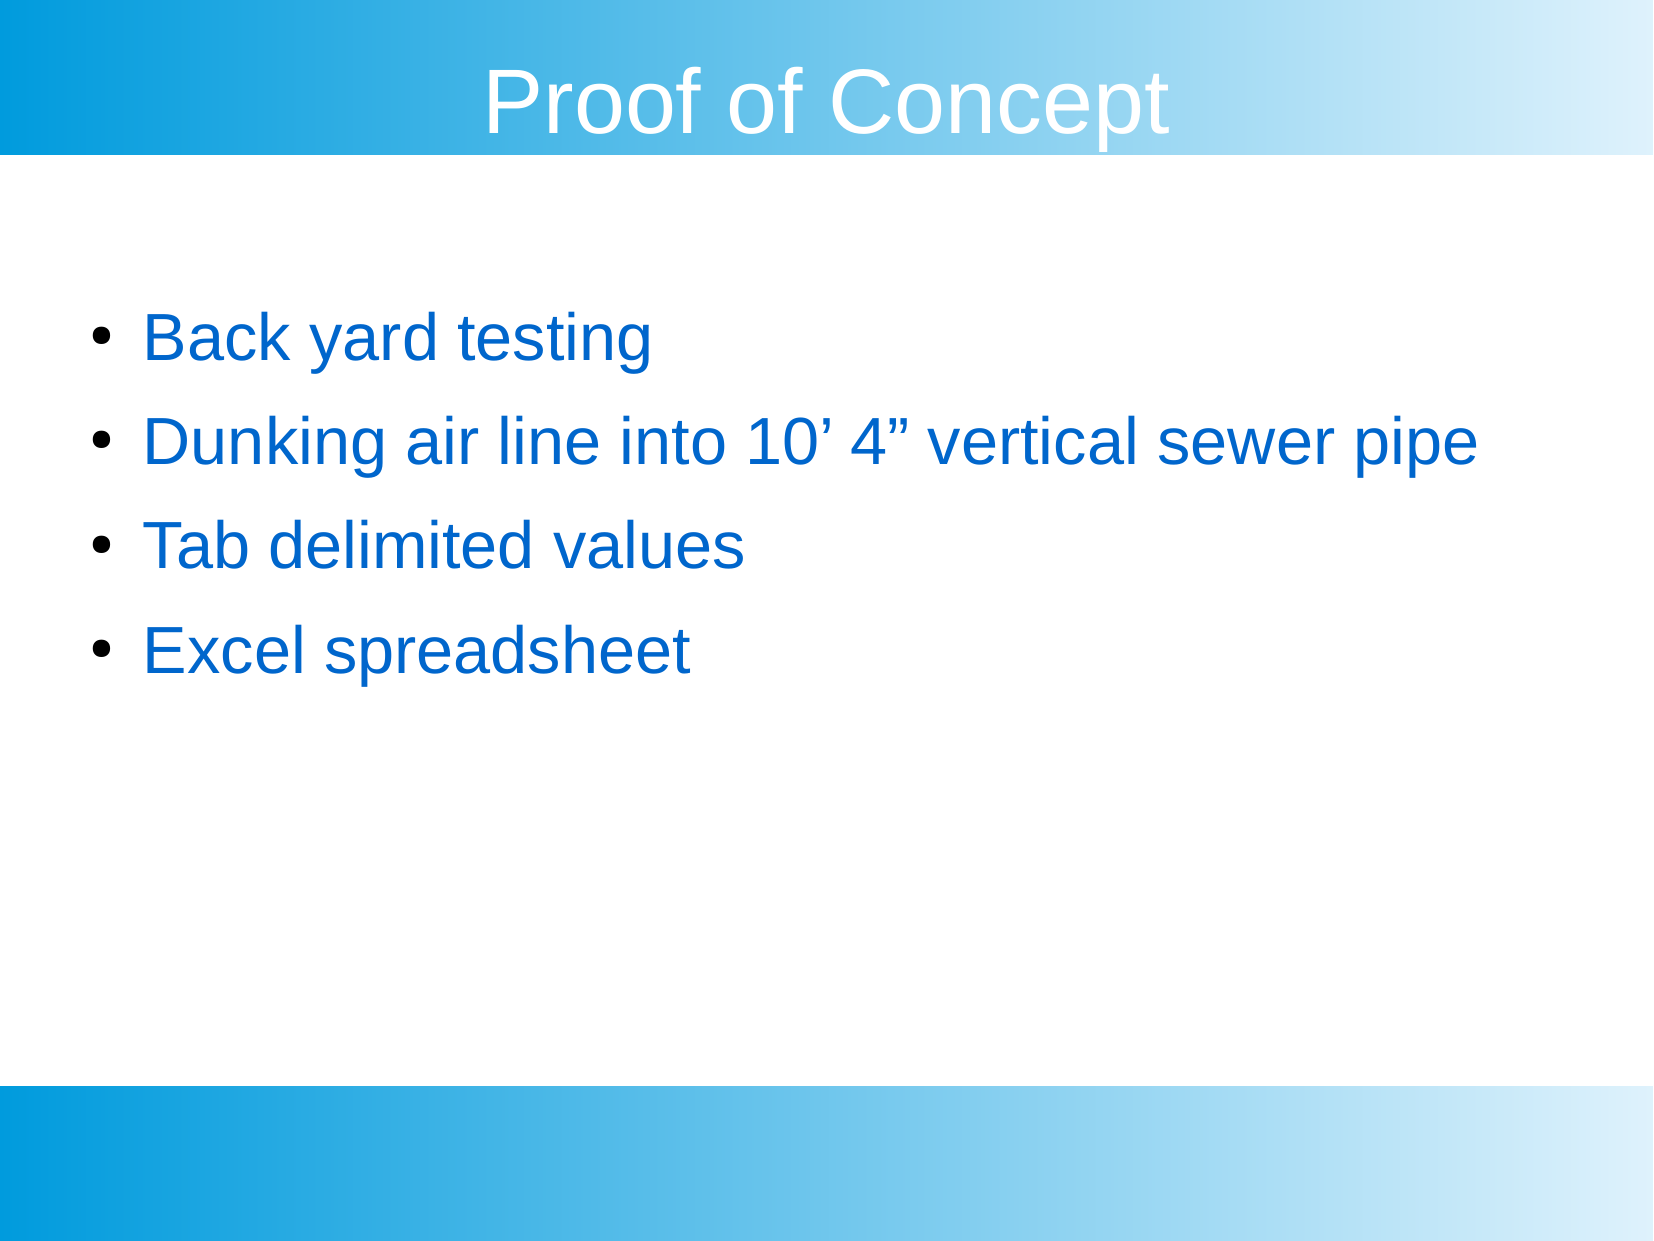

# Proof of Concept
Back yard testing
Dunking air line into 10’ 4” vertical sewer pipe
Tab delimited values
Excel spreadsheet